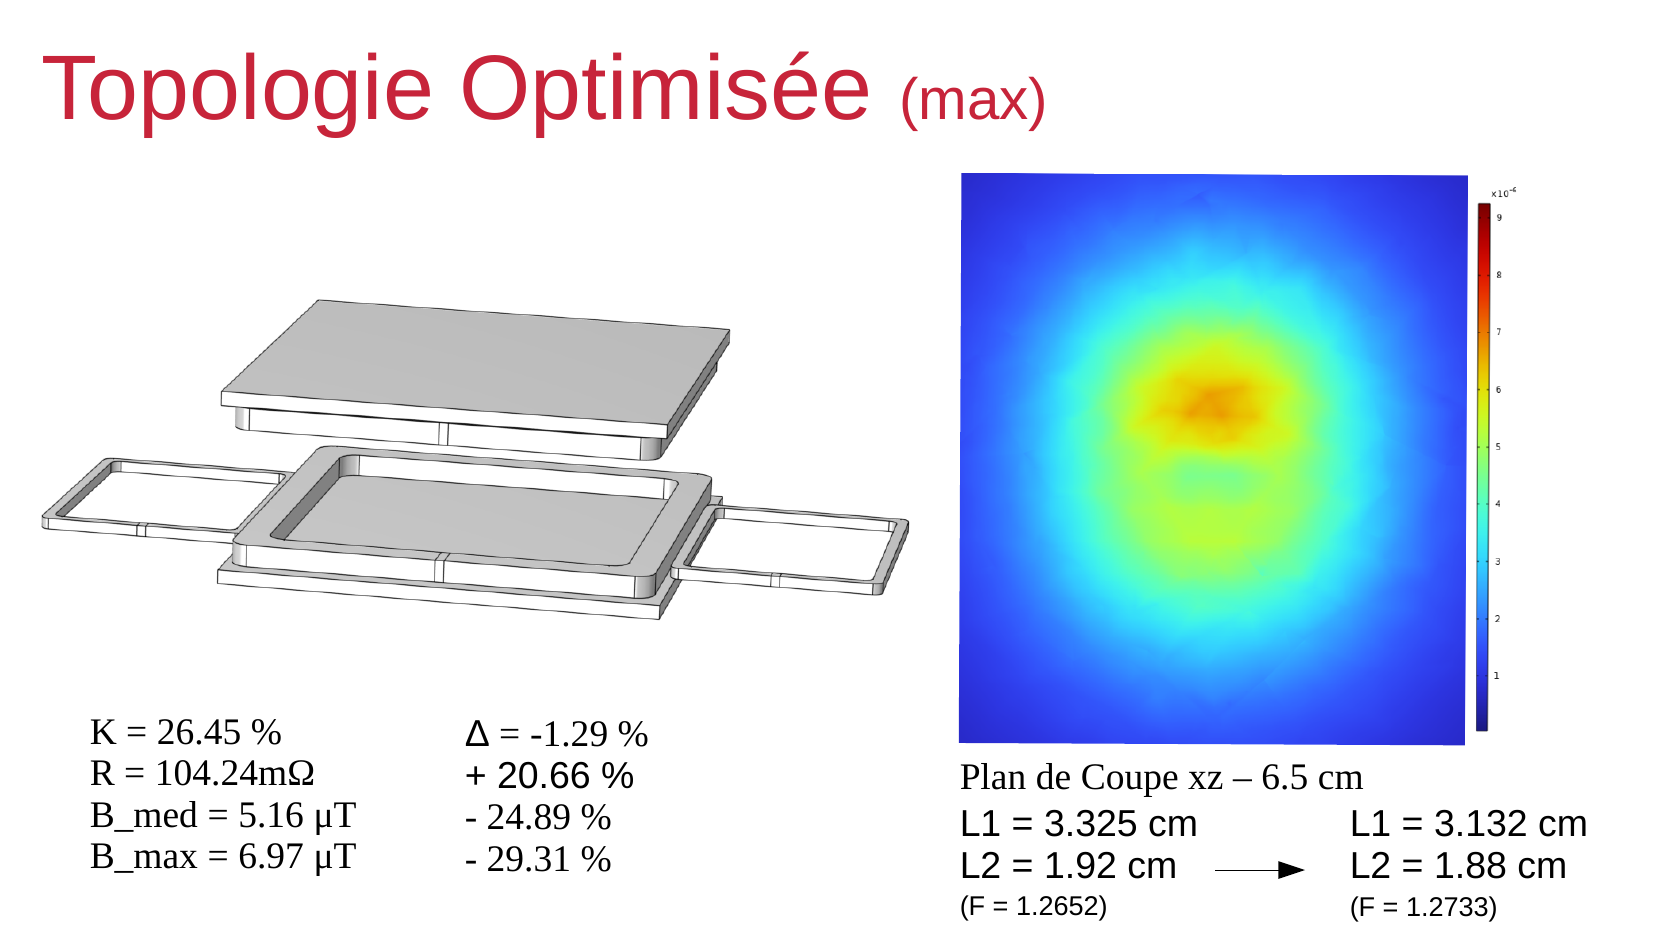

# Topologie Optimisée (max)
K = 26.45 %
R = 104.24mΩ
B_med = 5.16 μT
B_max = 6.97 μT
Δ = -1.29 %
+ 20.66 %
- 24.89 %
- 29.31 %
Plan de Coupe xz – 6.5 cm
L1 = 3.325 cm
L2 = 1.92 cm
L1 = 3.132 cm
L2 = 1.88 cm
(F = 1.2652)
(F = 1.2733)